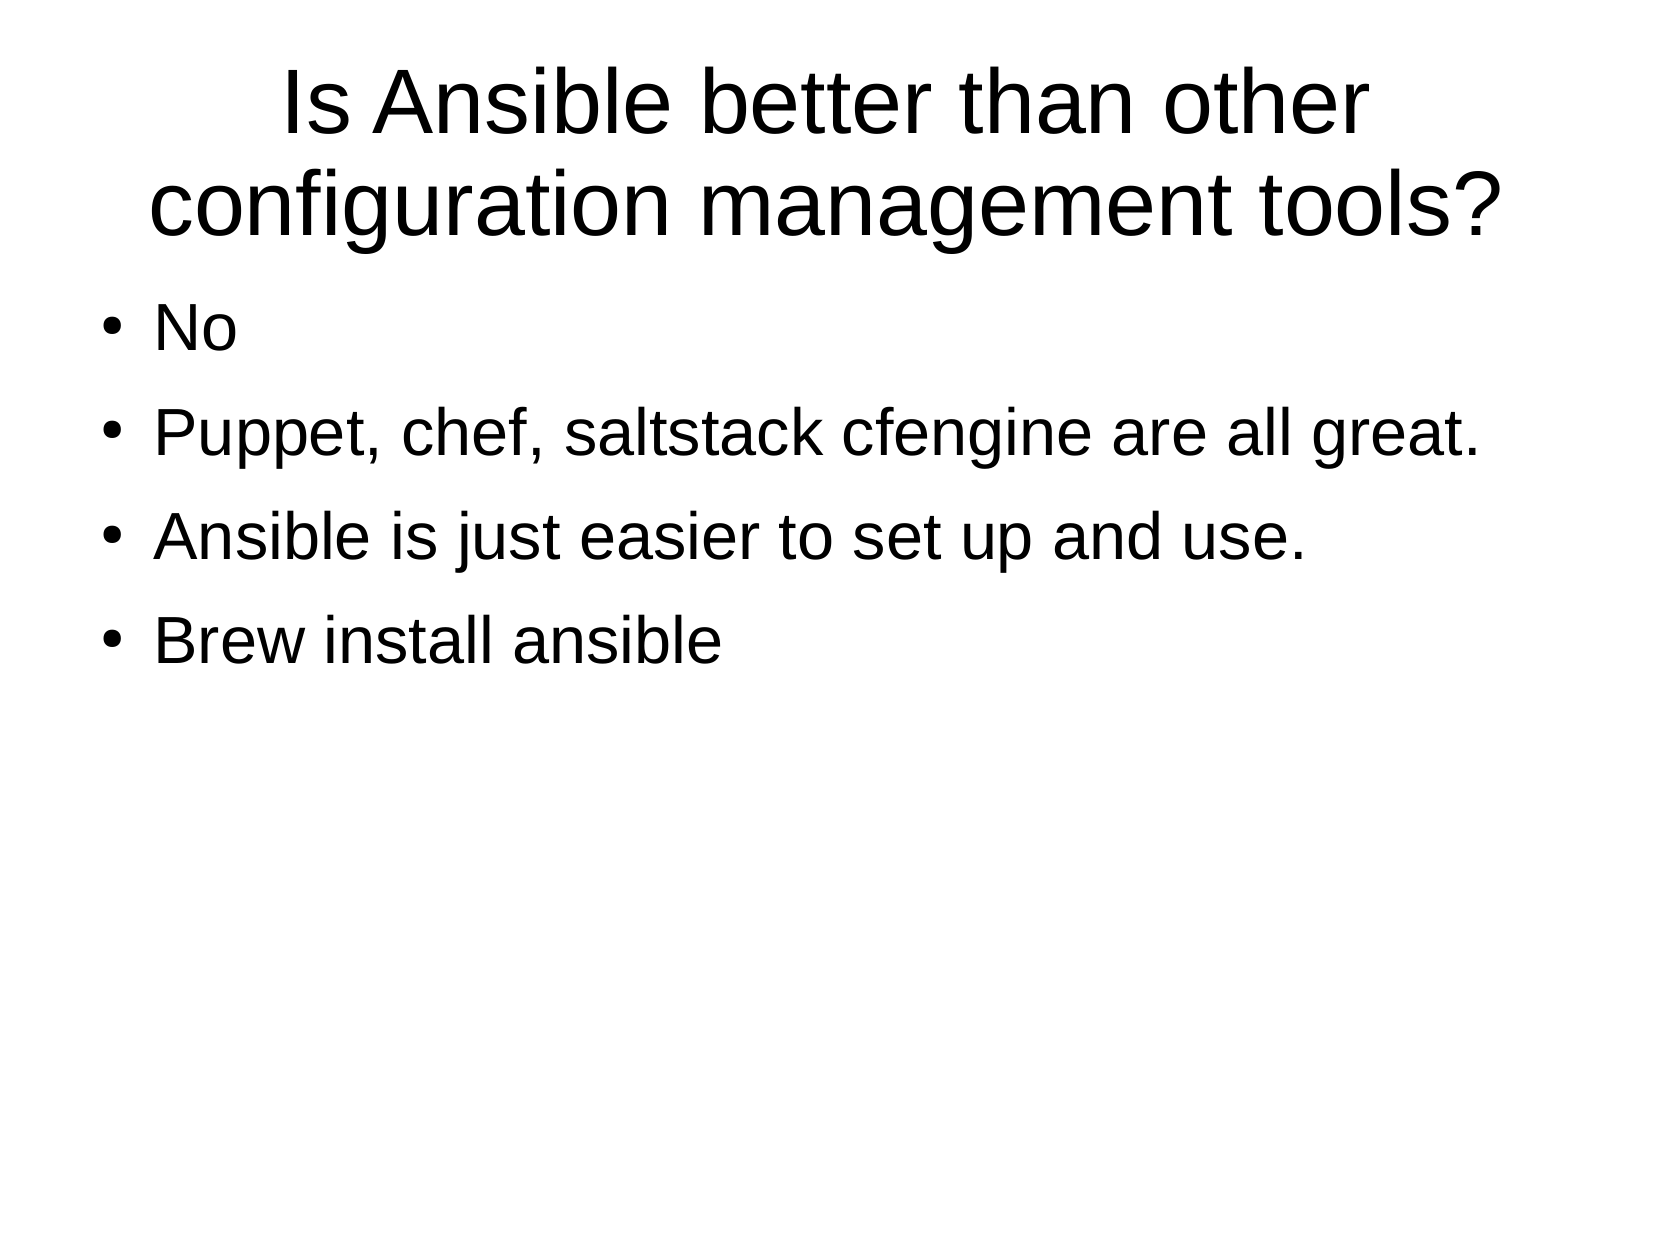

# Is Ansible better than other configuration management tools?
No
Puppet, chef, saltstack cfengine are all great.
Ansible is just easier to set up and use.
Brew install ansible